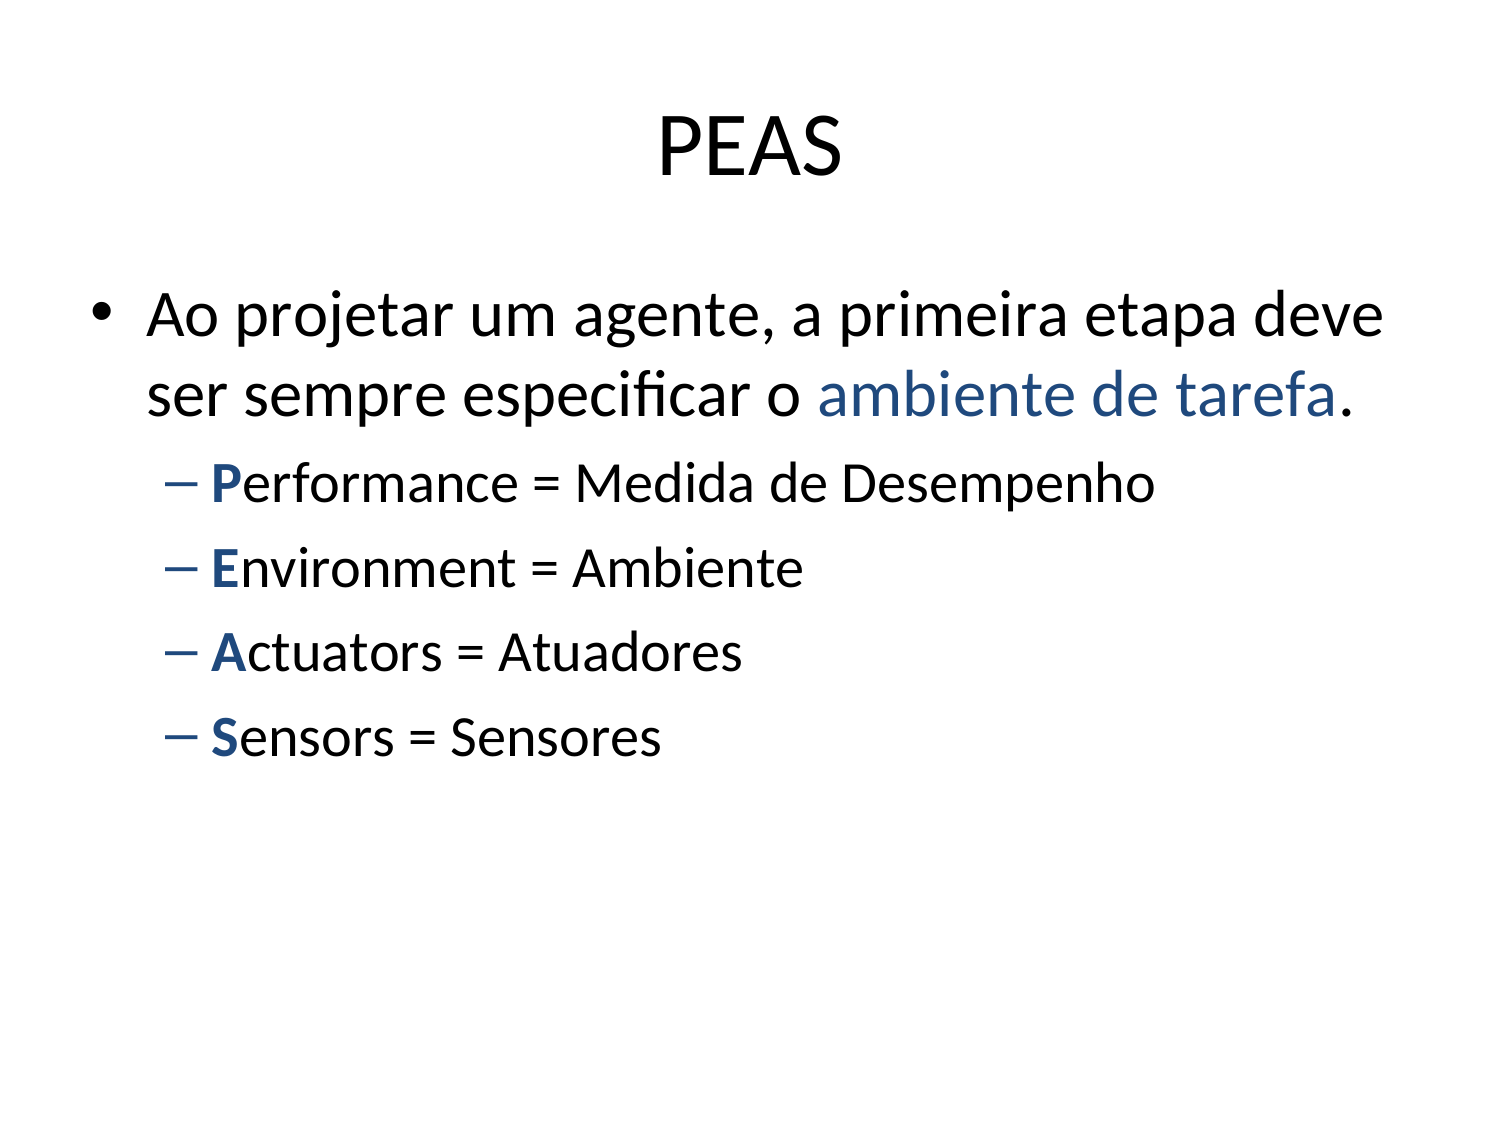

# PEAS
Ao projetar um agente, a primeira etapa deve ser sempre especificar o ambiente de tarefa.
Performance = Medida de Desempenho
Environment = Ambiente
Actuators = Atuadores
Sensors = Sensores